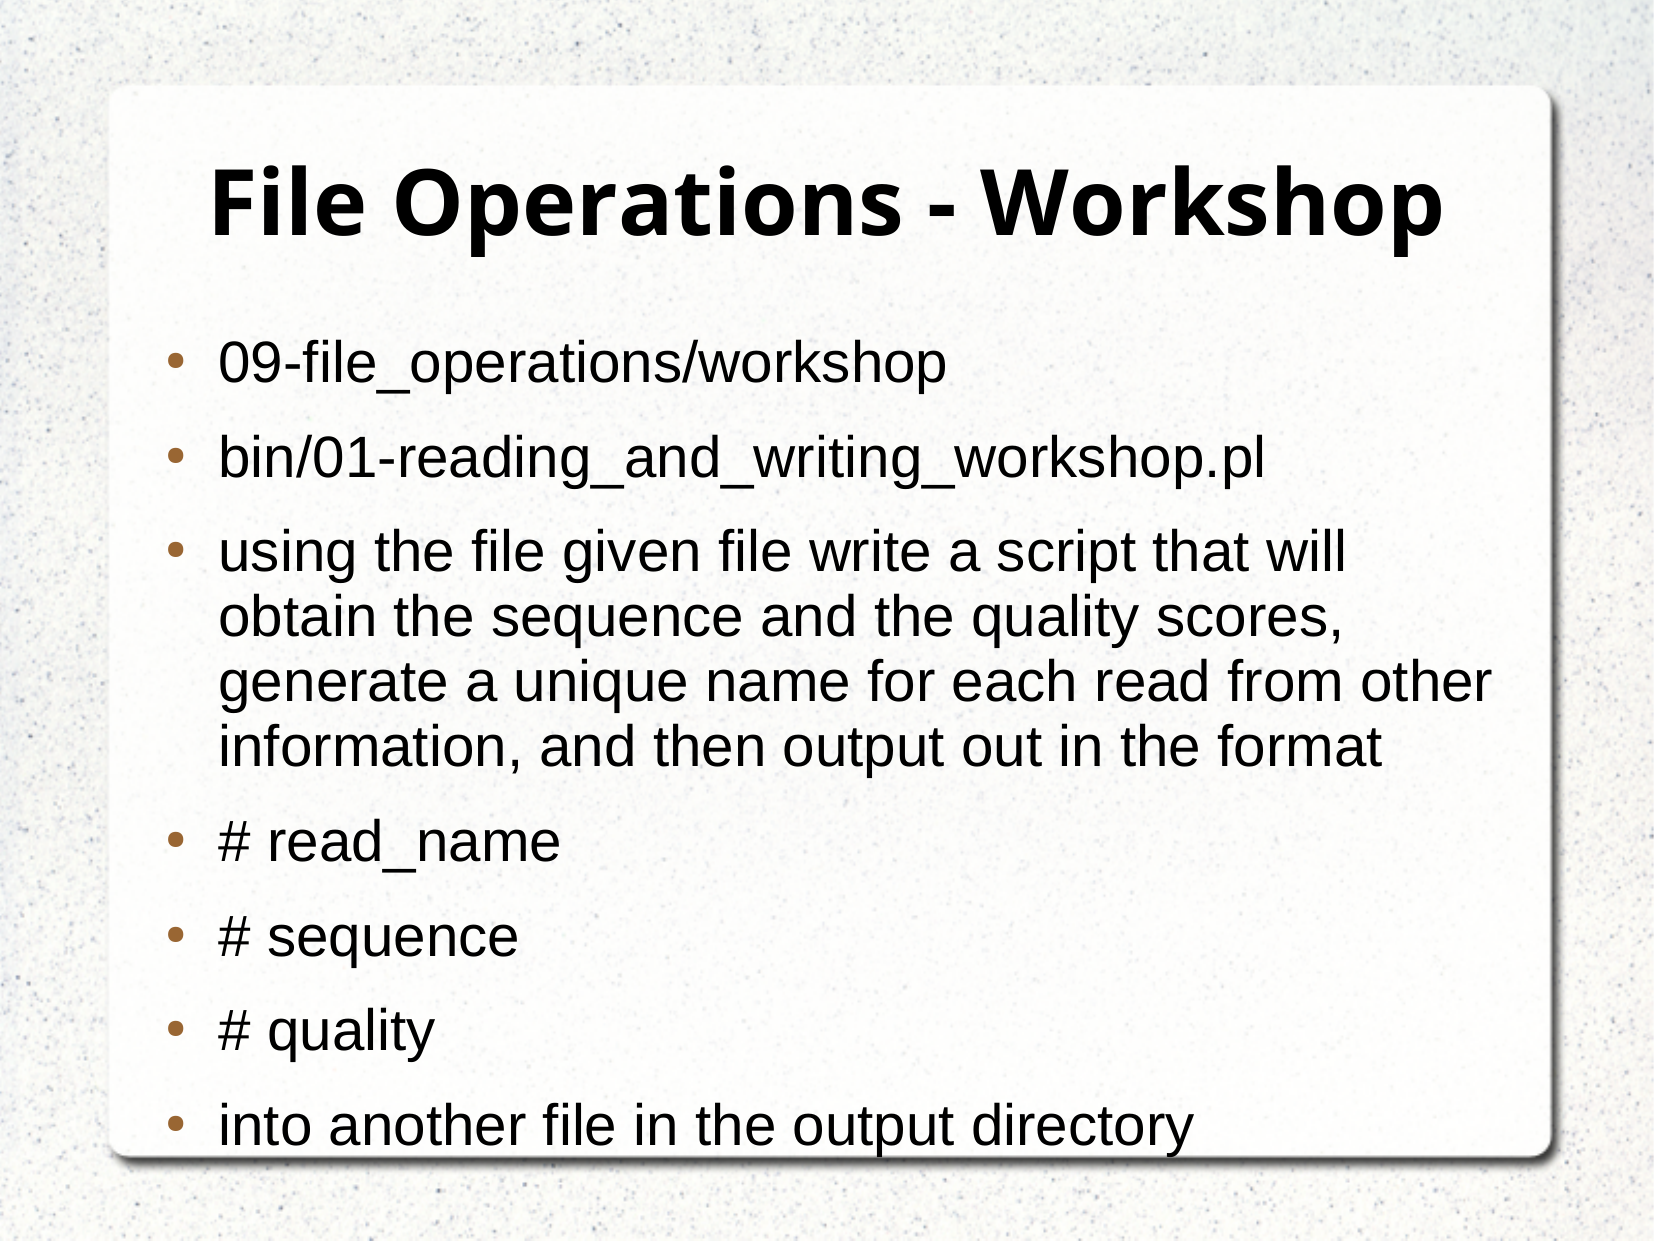

# File Operations - Workshop
09-file_operations/workshop
bin/01-reading_and_writing_workshop.pl
using the file given file write a script that will obtain the sequence and the quality scores, generate a unique name for each read from other information, and then output out in the format
# read_name
# sequence
# quality
into another file in the output directory